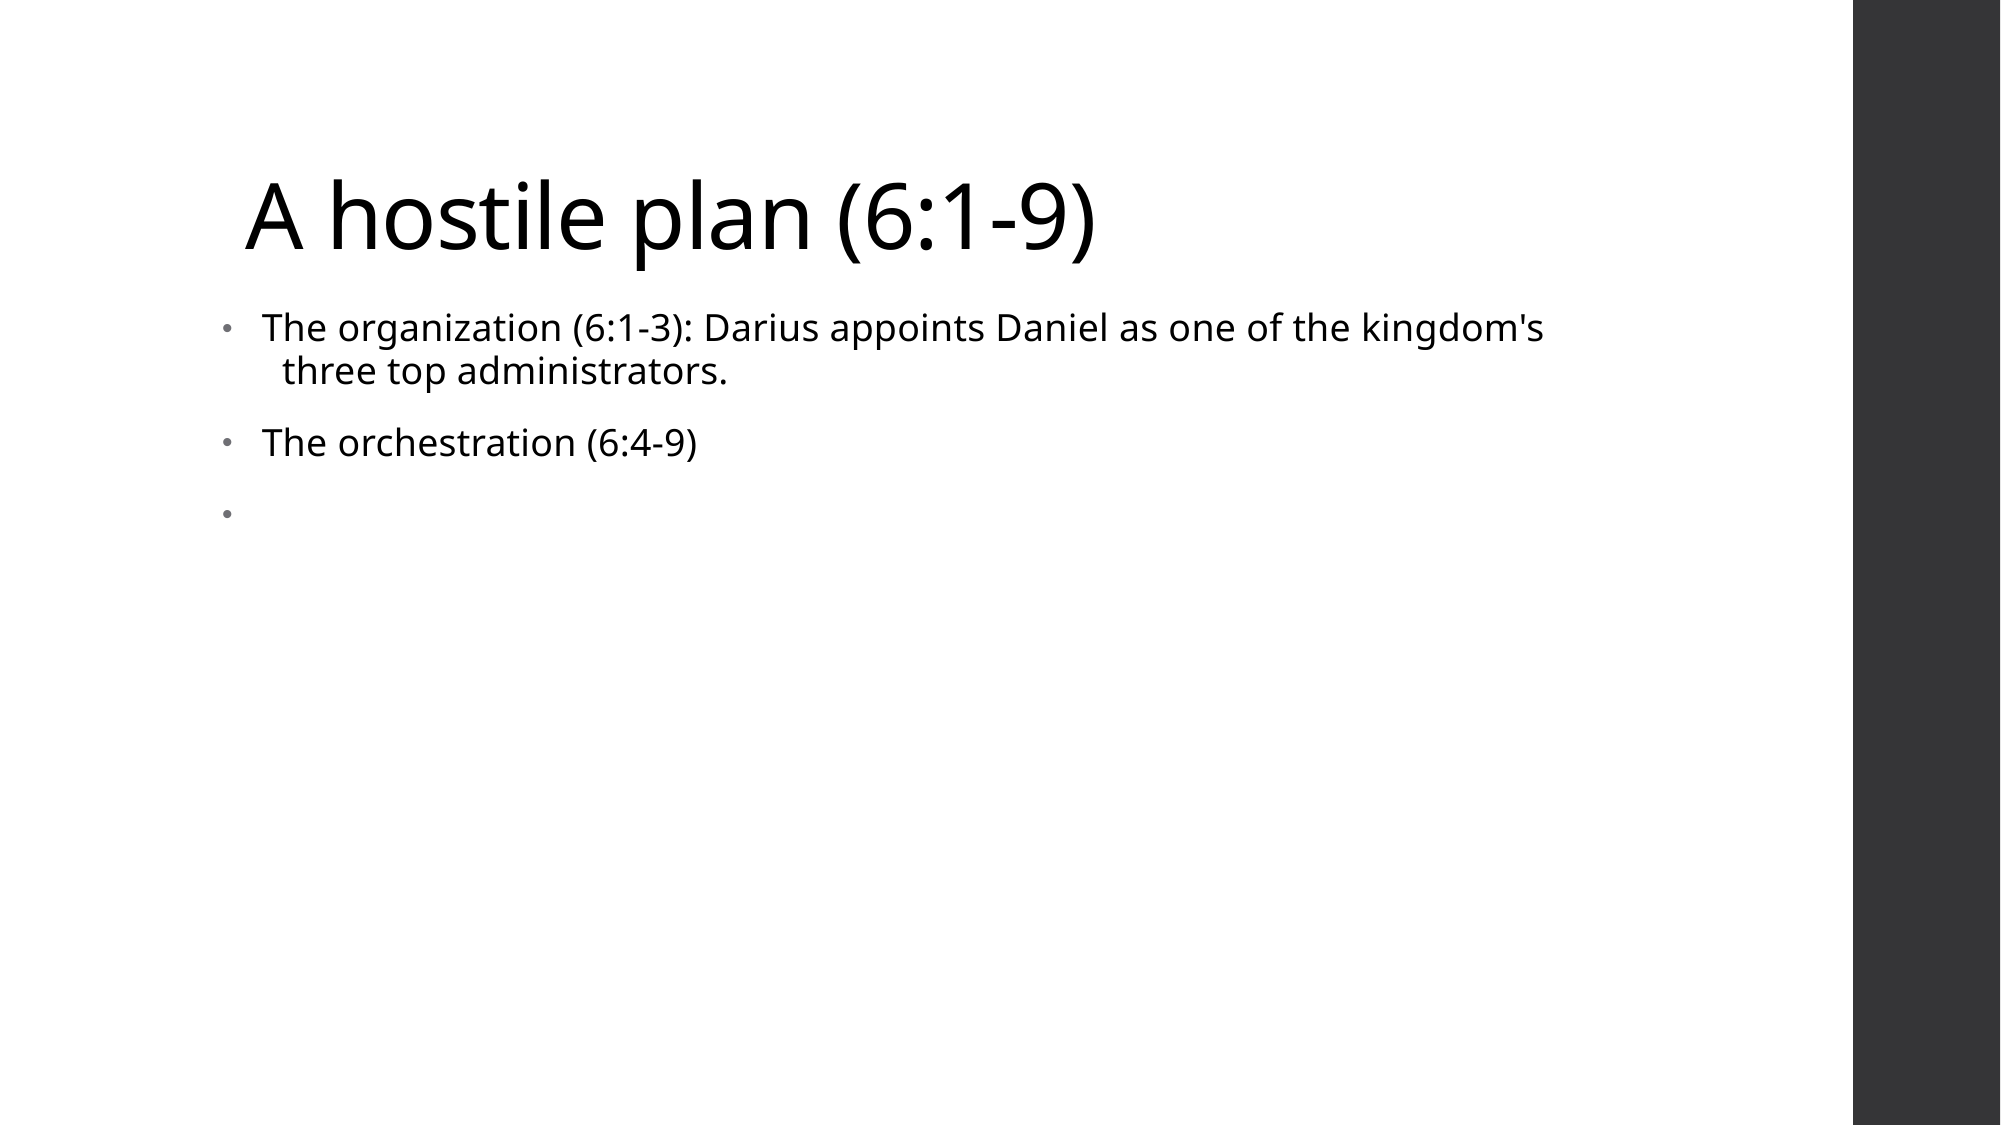

# A hostile plan (6:1-9)
 The organization (6:1-3): Darius appoints Daniel as one of the kingdom's three top administrators.
 The orchestration (6:4-9)